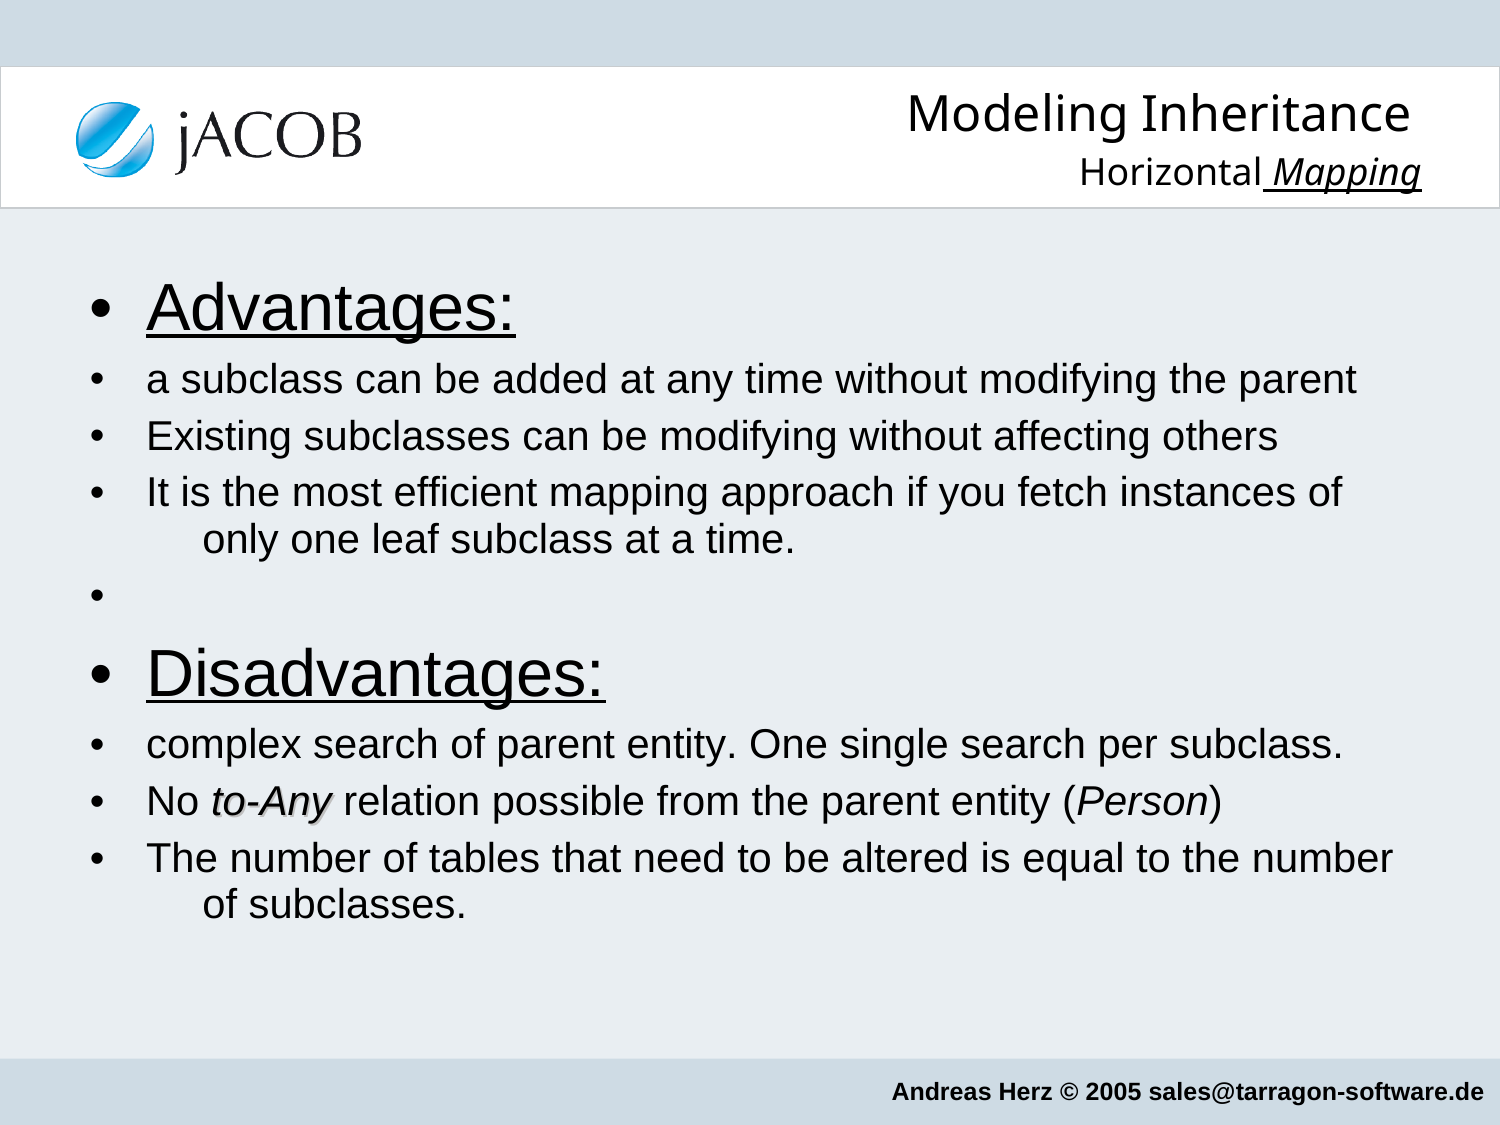

# Modeling Inheritance Horizontal Mapping
Advantages:
a subclass can be added at any time without modifying the parent
Existing subclasses can be modifying without affecting others
It is the most efficient mapping approach if you fetch instances of only one leaf subclass at a time.
Disadvantages:
complex search of parent entity. One single search per subclass.
No to-Any relation possible from the parent entity (Person)
The number of tables that need to be altered is equal to the number of subclasses.
Andreas Herz © 2005 sales@tarragon-software.de